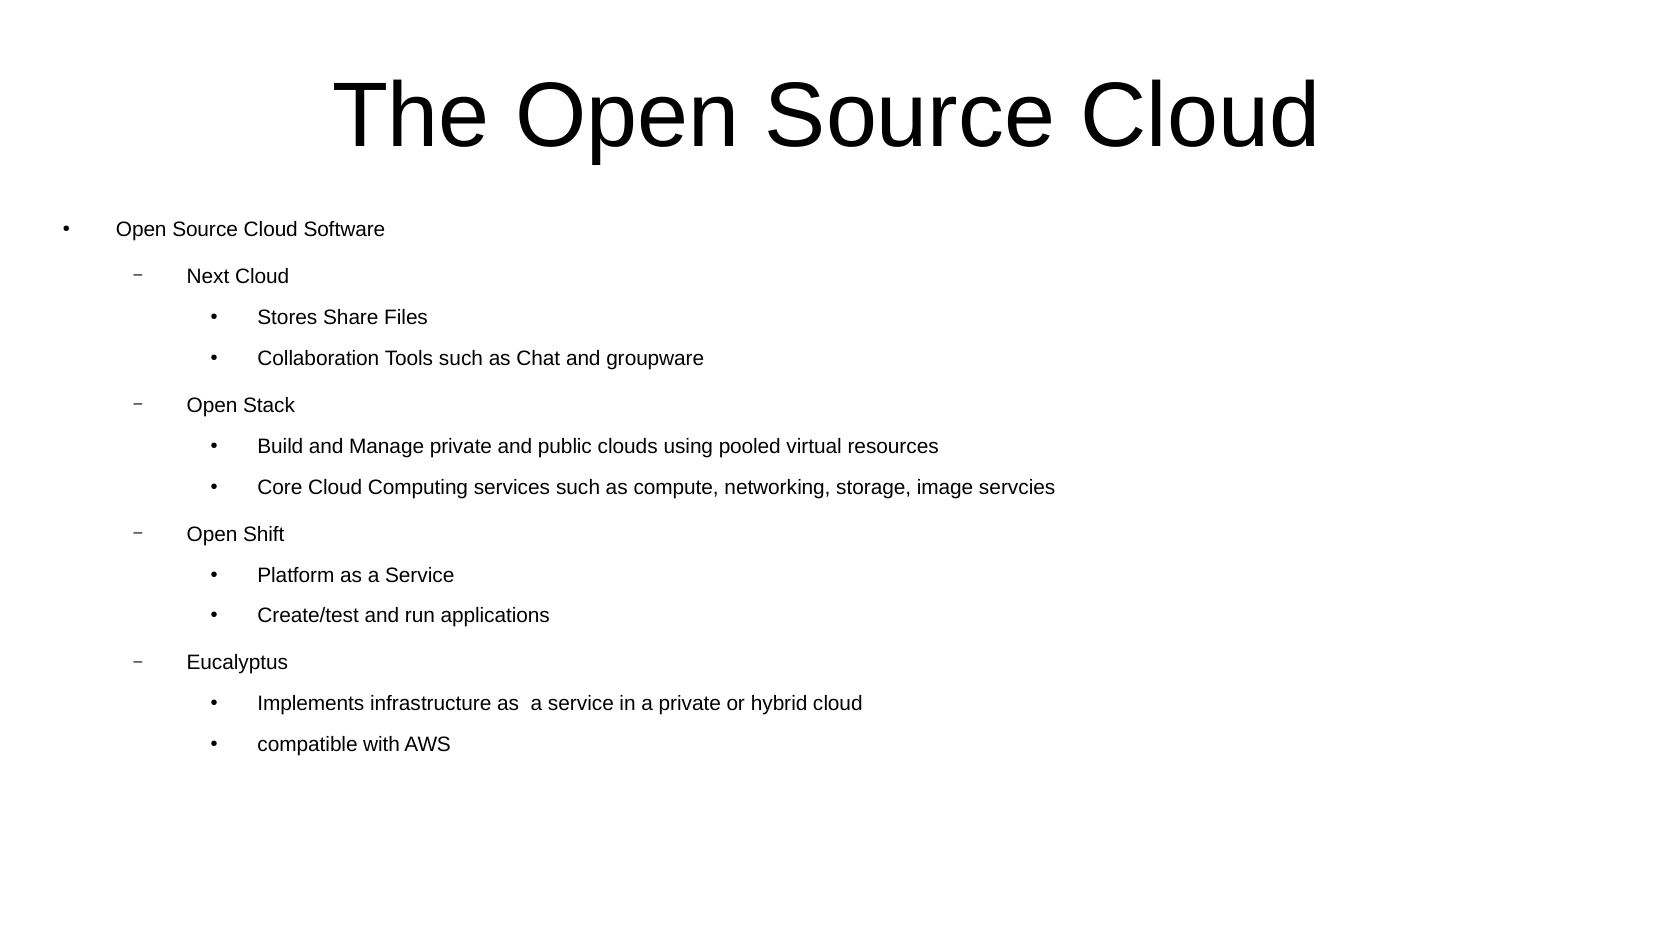

# The Open Source Cloud
Open Source Cloud Software
Next Cloud
Stores Share Files
Collaboration Tools such as Chat and groupware
Open Stack
Build and Manage private and public clouds using pooled virtual resources
Core Cloud Computing services such as compute, networking, storage, image servcies
Open Shift
Platform as a Service
Create/test and run applications
Eucalyptus
Implements infrastructure as a service in a private or hybrid cloud
compatible with AWS